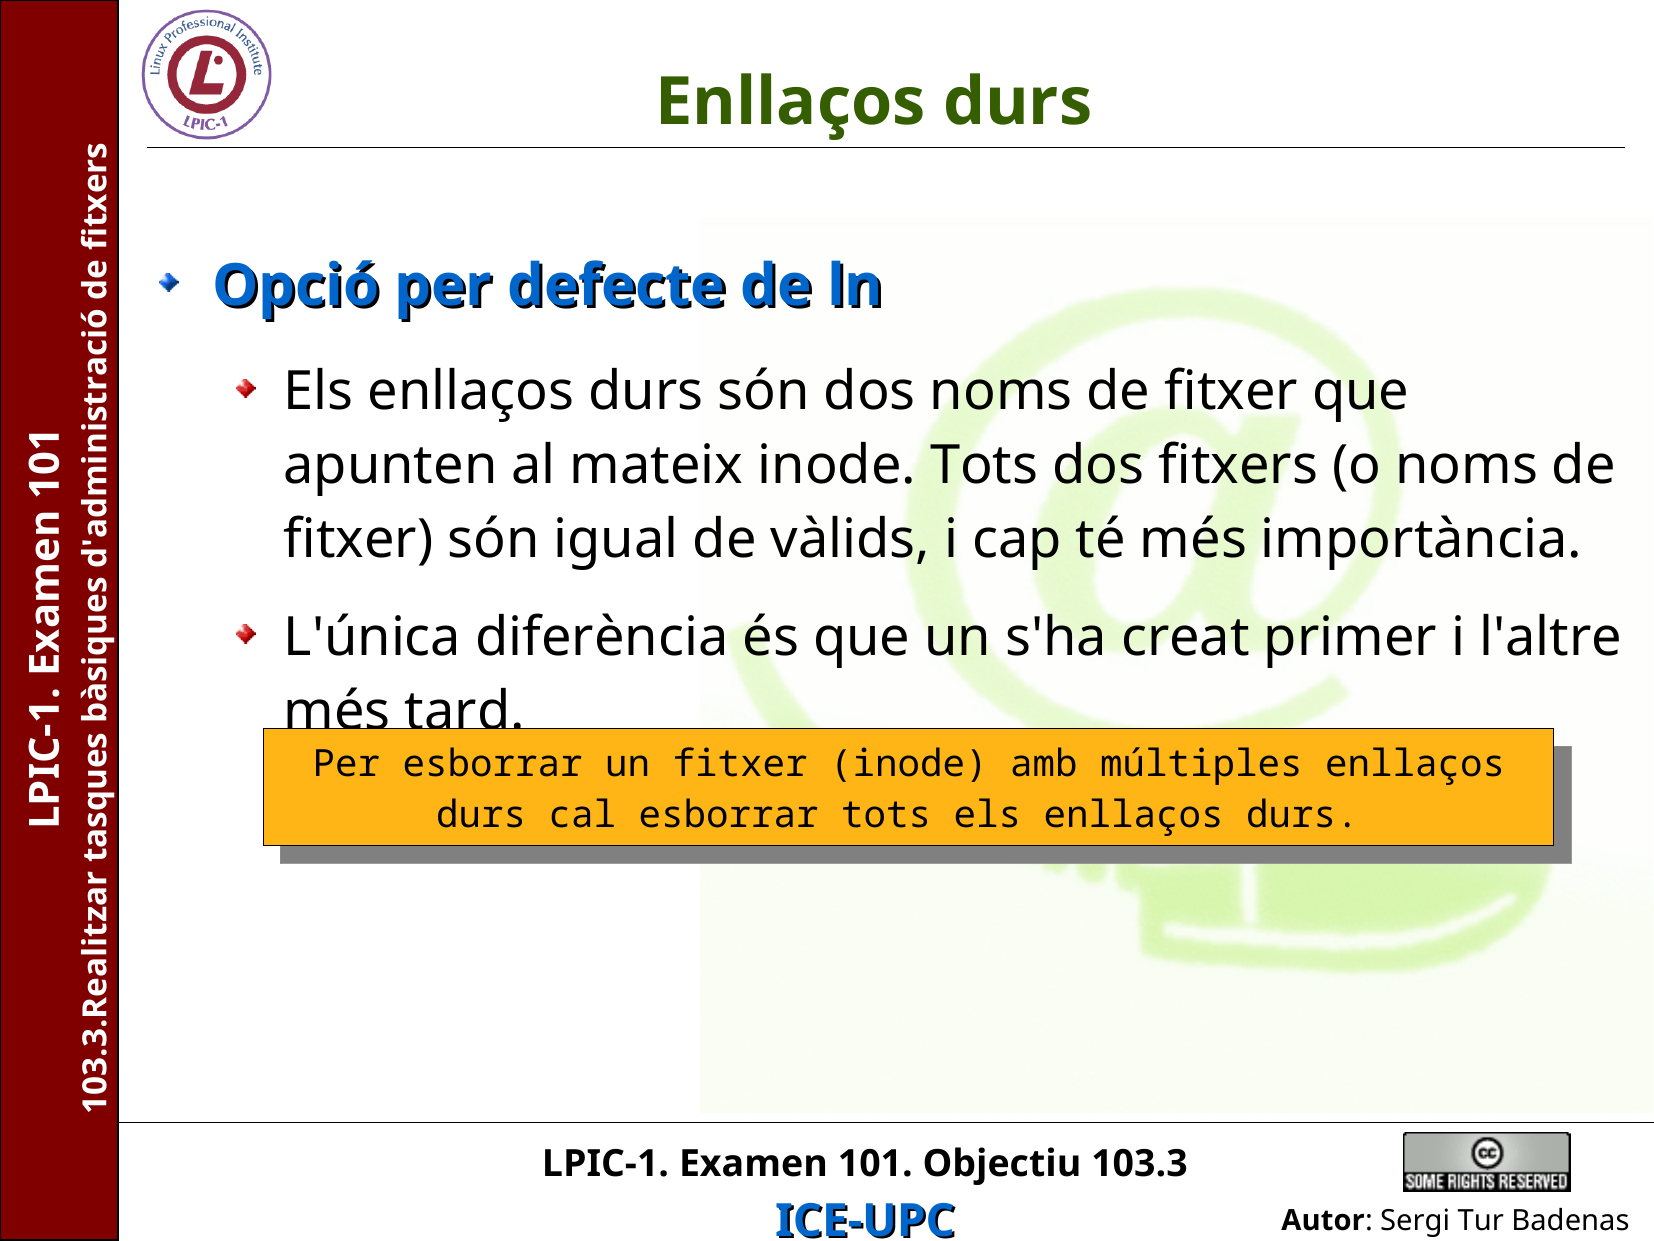

# Enllaços durs
Opció per defecte de ln
Els enllaços durs són dos noms de fitxer que apunten al mateix inode. Tots dos fitxers (o noms de fitxer) són igual de vàlids, i cap té més importància.
L'única diferència és que un s'ha creat primer i l'altre més tard.
Per esborrar un fitxer (inode) amb múltiples enllaços durs cal esborrar tots els enllaços durs.